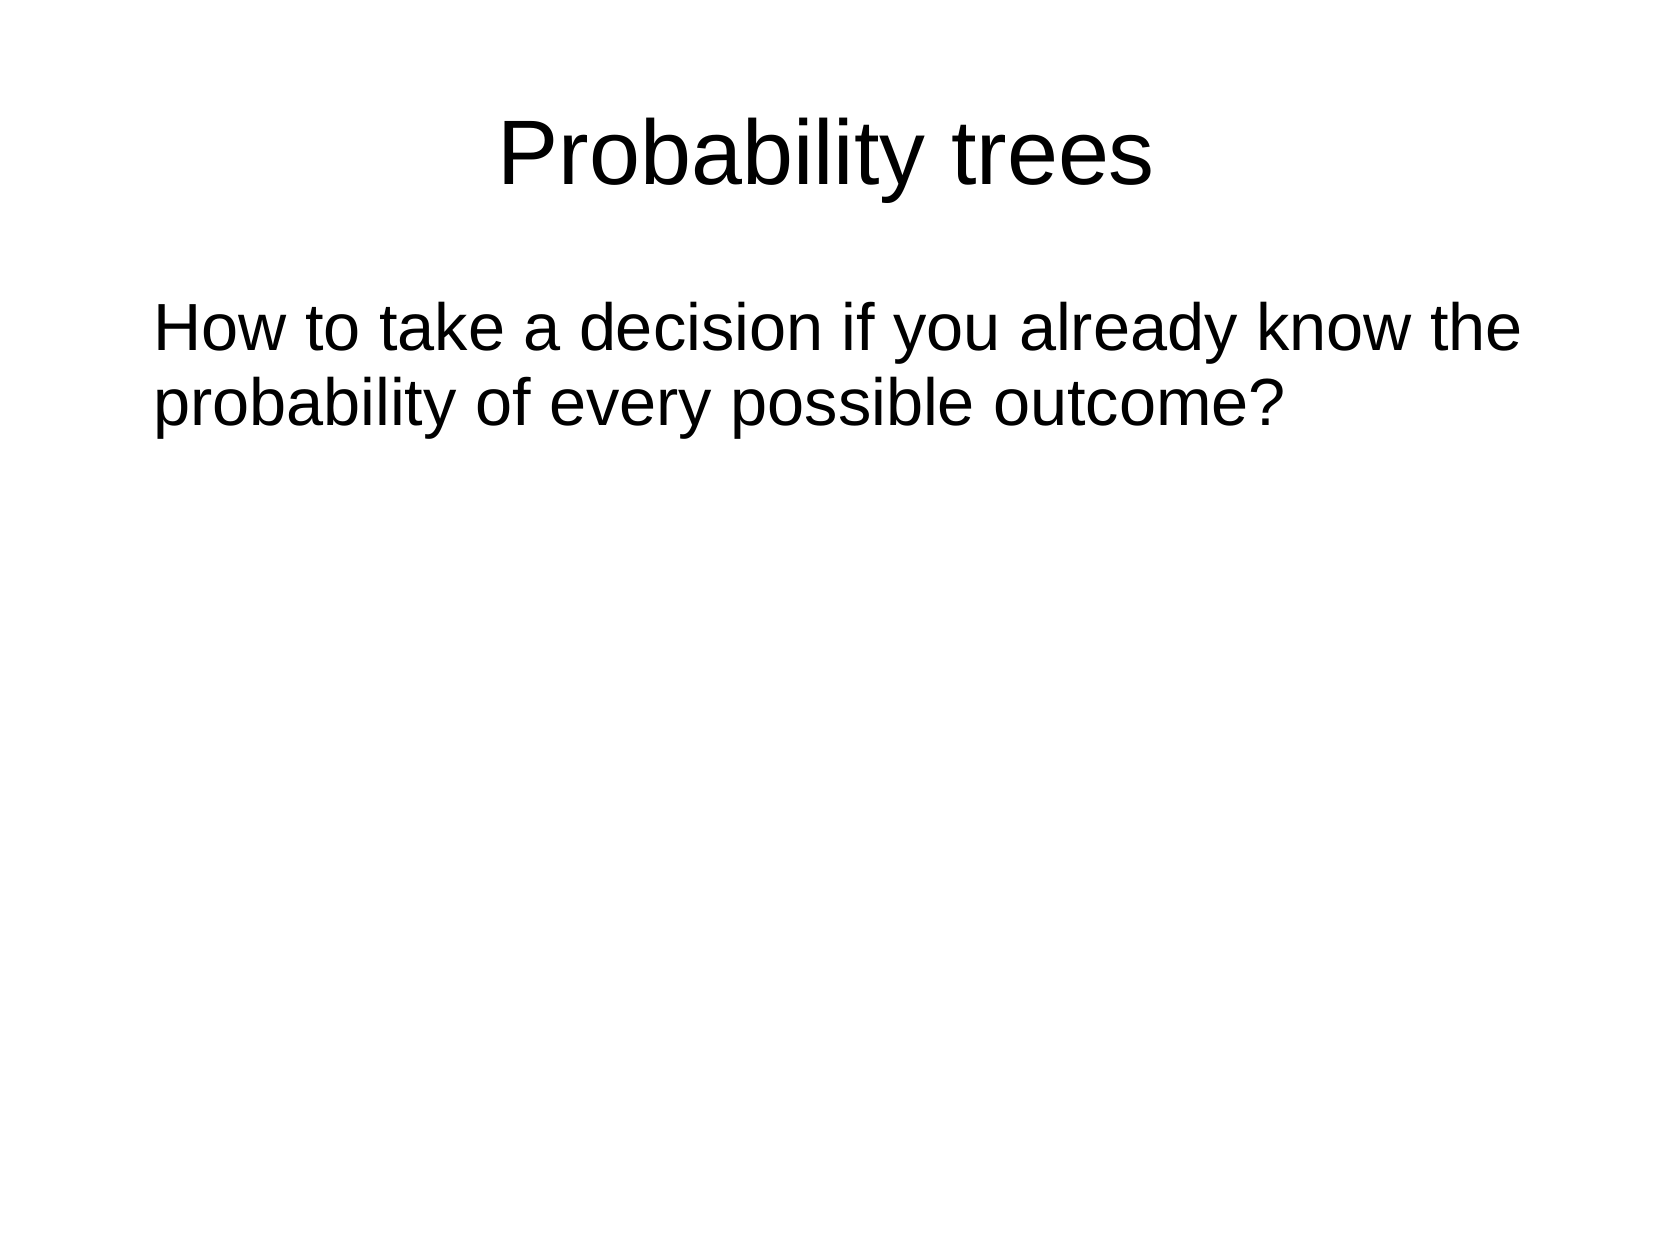

# Probability trees
How to take a decision if you already know the probability of every possible outcome?